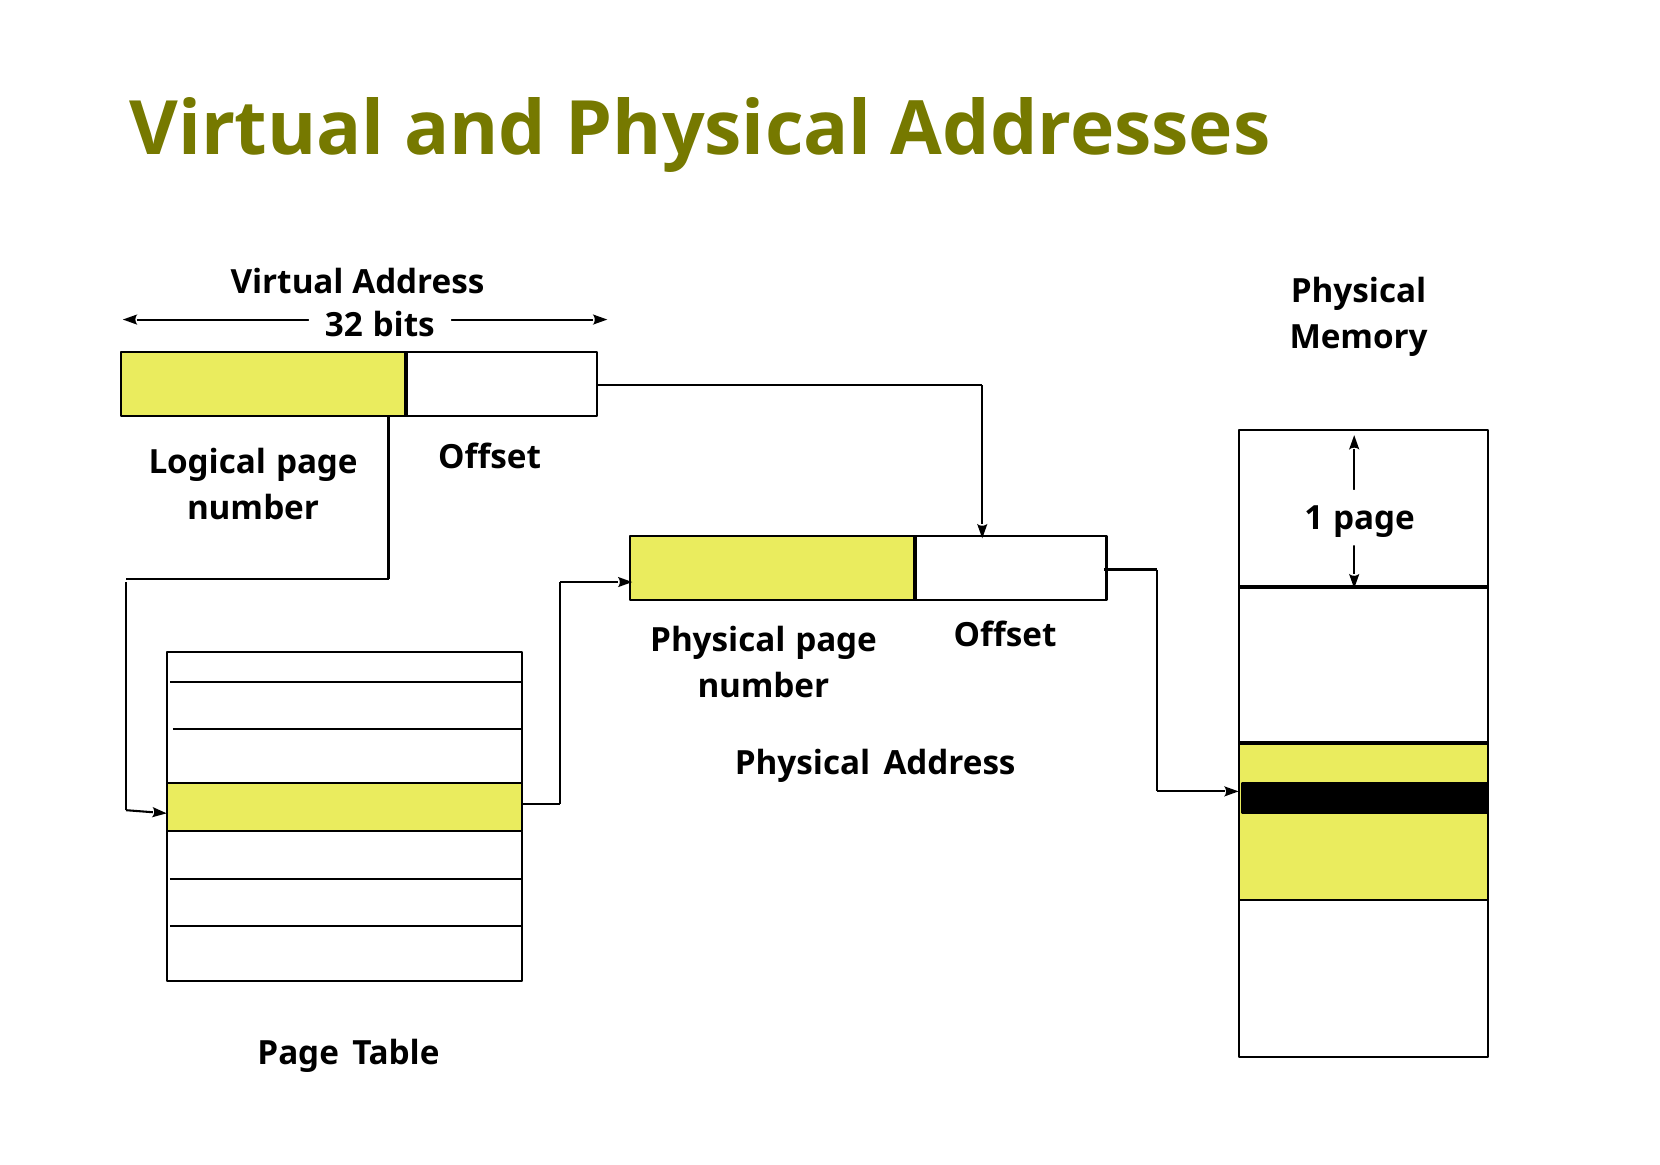

Virtual and Physical Addresses
Virtual Address
Physical
Memory
32 bits
Logical page
number
Offset
1 page
Physical page
number
Offset
Physical Address
Page Table